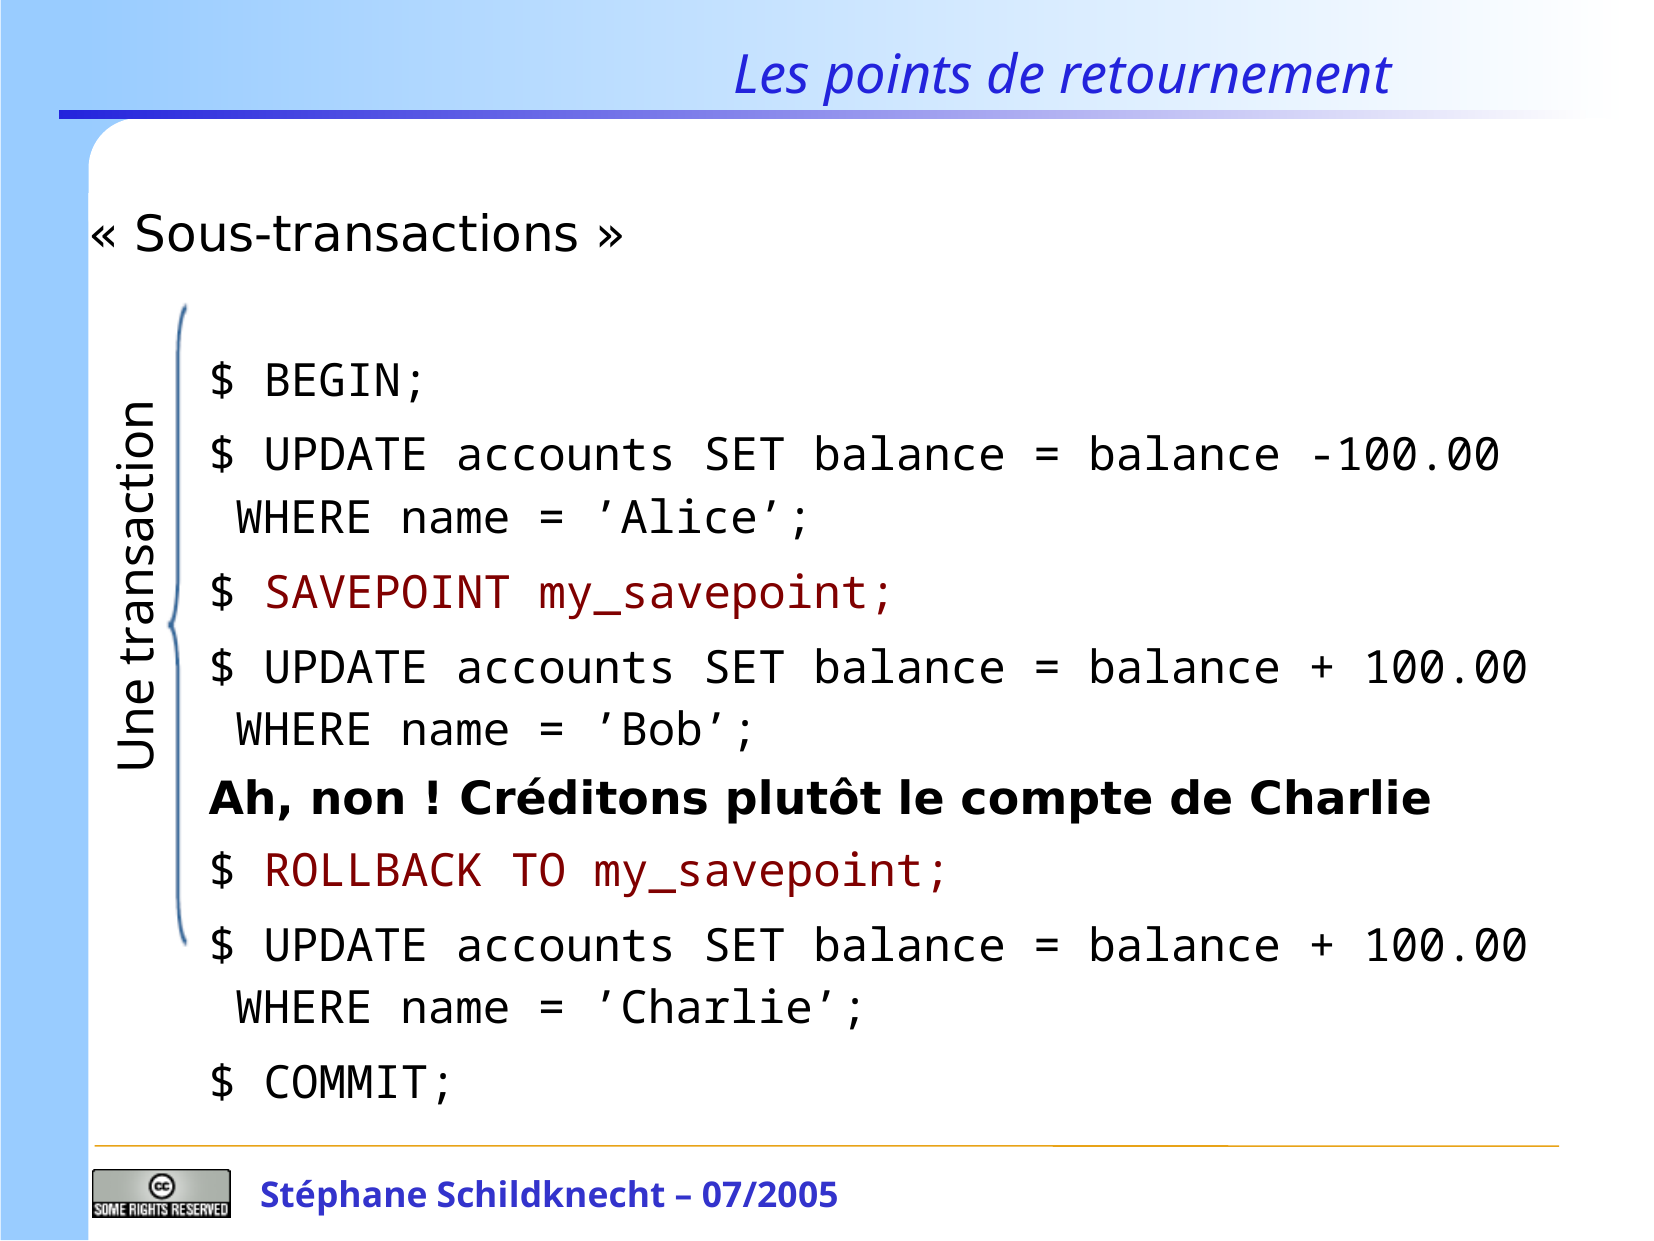

# Les points de retournement
« Sous-transactions »
$ BEGIN;
$ UPDATE accounts SET balance = balance -100.00 WHERE name = ’Alice’;
$ SAVEPOINT my_savepoint;
$ UPDATE accounts SET balance = balance + 100.00 WHERE name = ’Bob’;
Ah, non ! Créditons plutôt le compte de Charlie
$ ROLLBACK TO my_savepoint;
$ UPDATE accounts SET balance = balance + 100.00 WHERE name = ’Charlie’;
$ COMMIT;
Une transaction